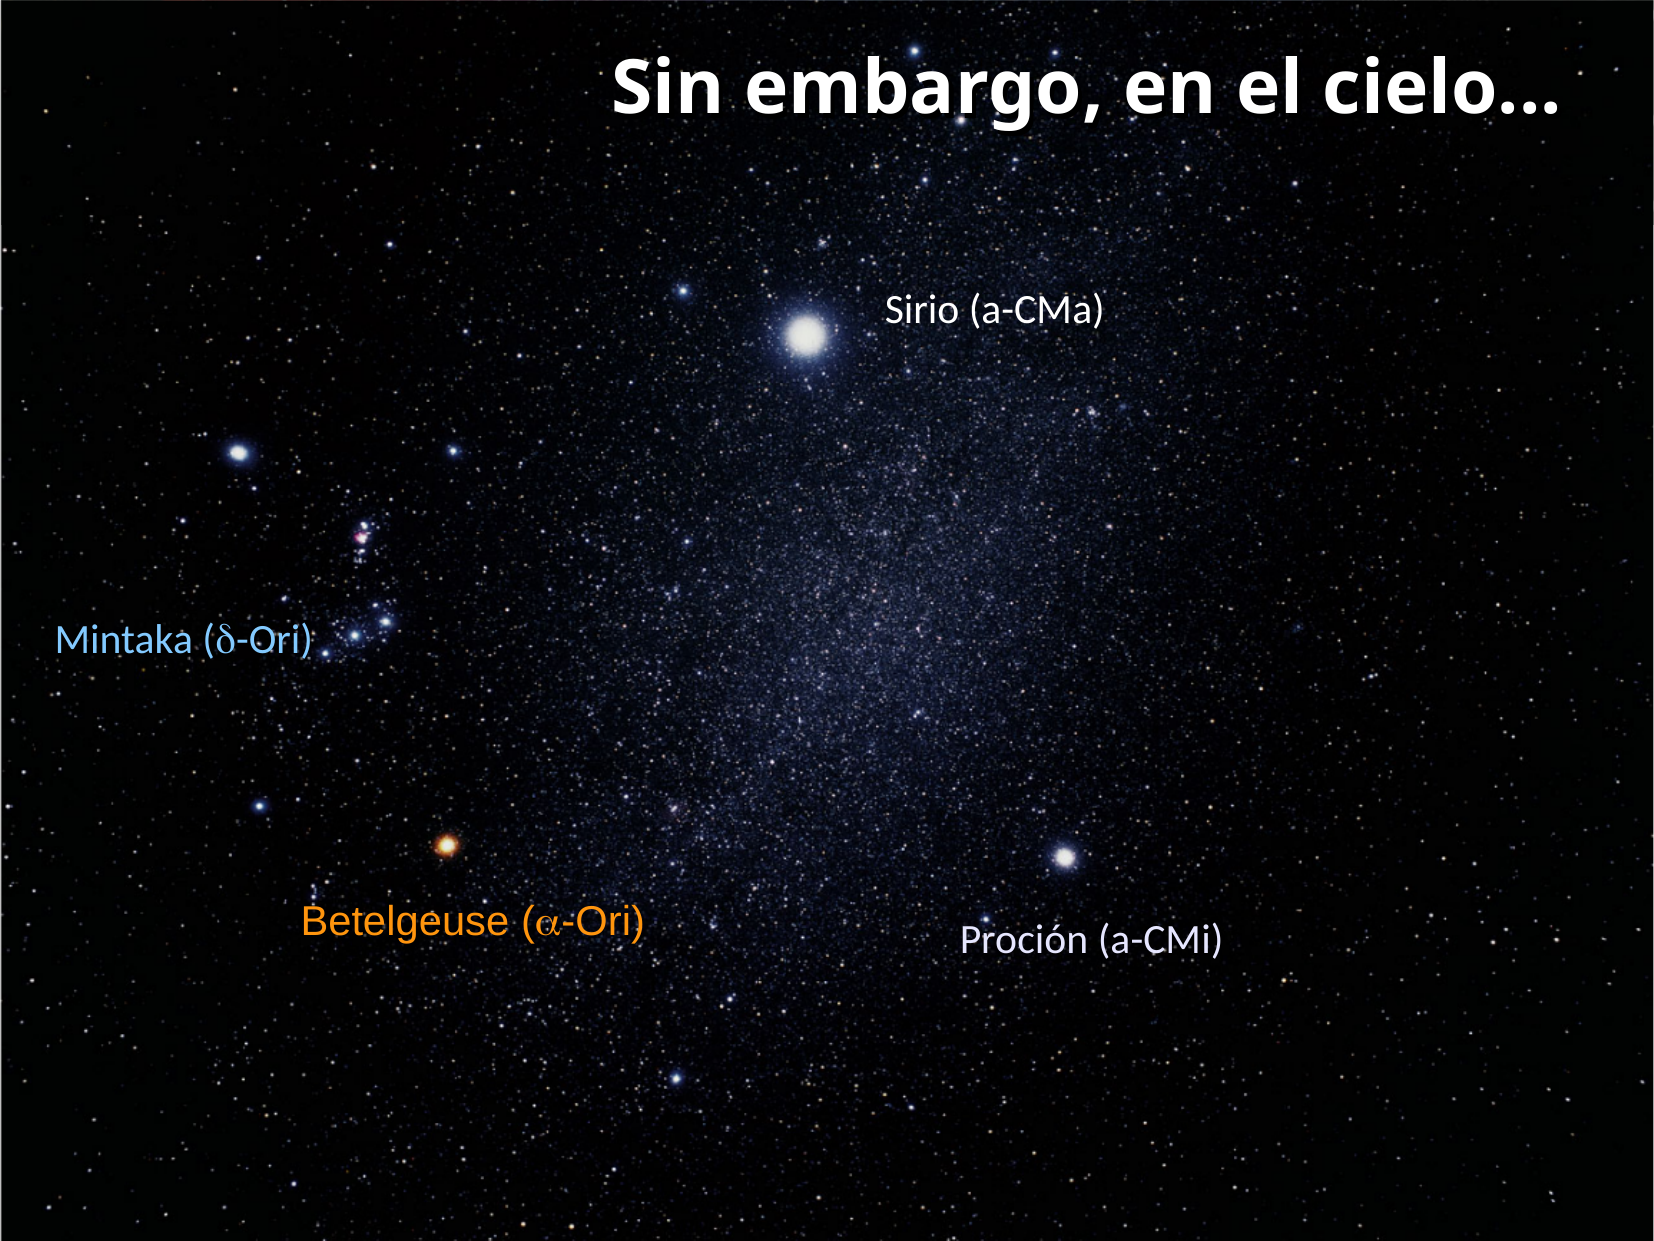

# Sin embargo, en el cielo...
Sirio (a-CMa)
Mintaka (d-Ori)
Betelgeuse (a-Ori)
Proción (a-CMi)
Sep 15, 2016
H. Asorey - IPAC 2016 - 06/16
51